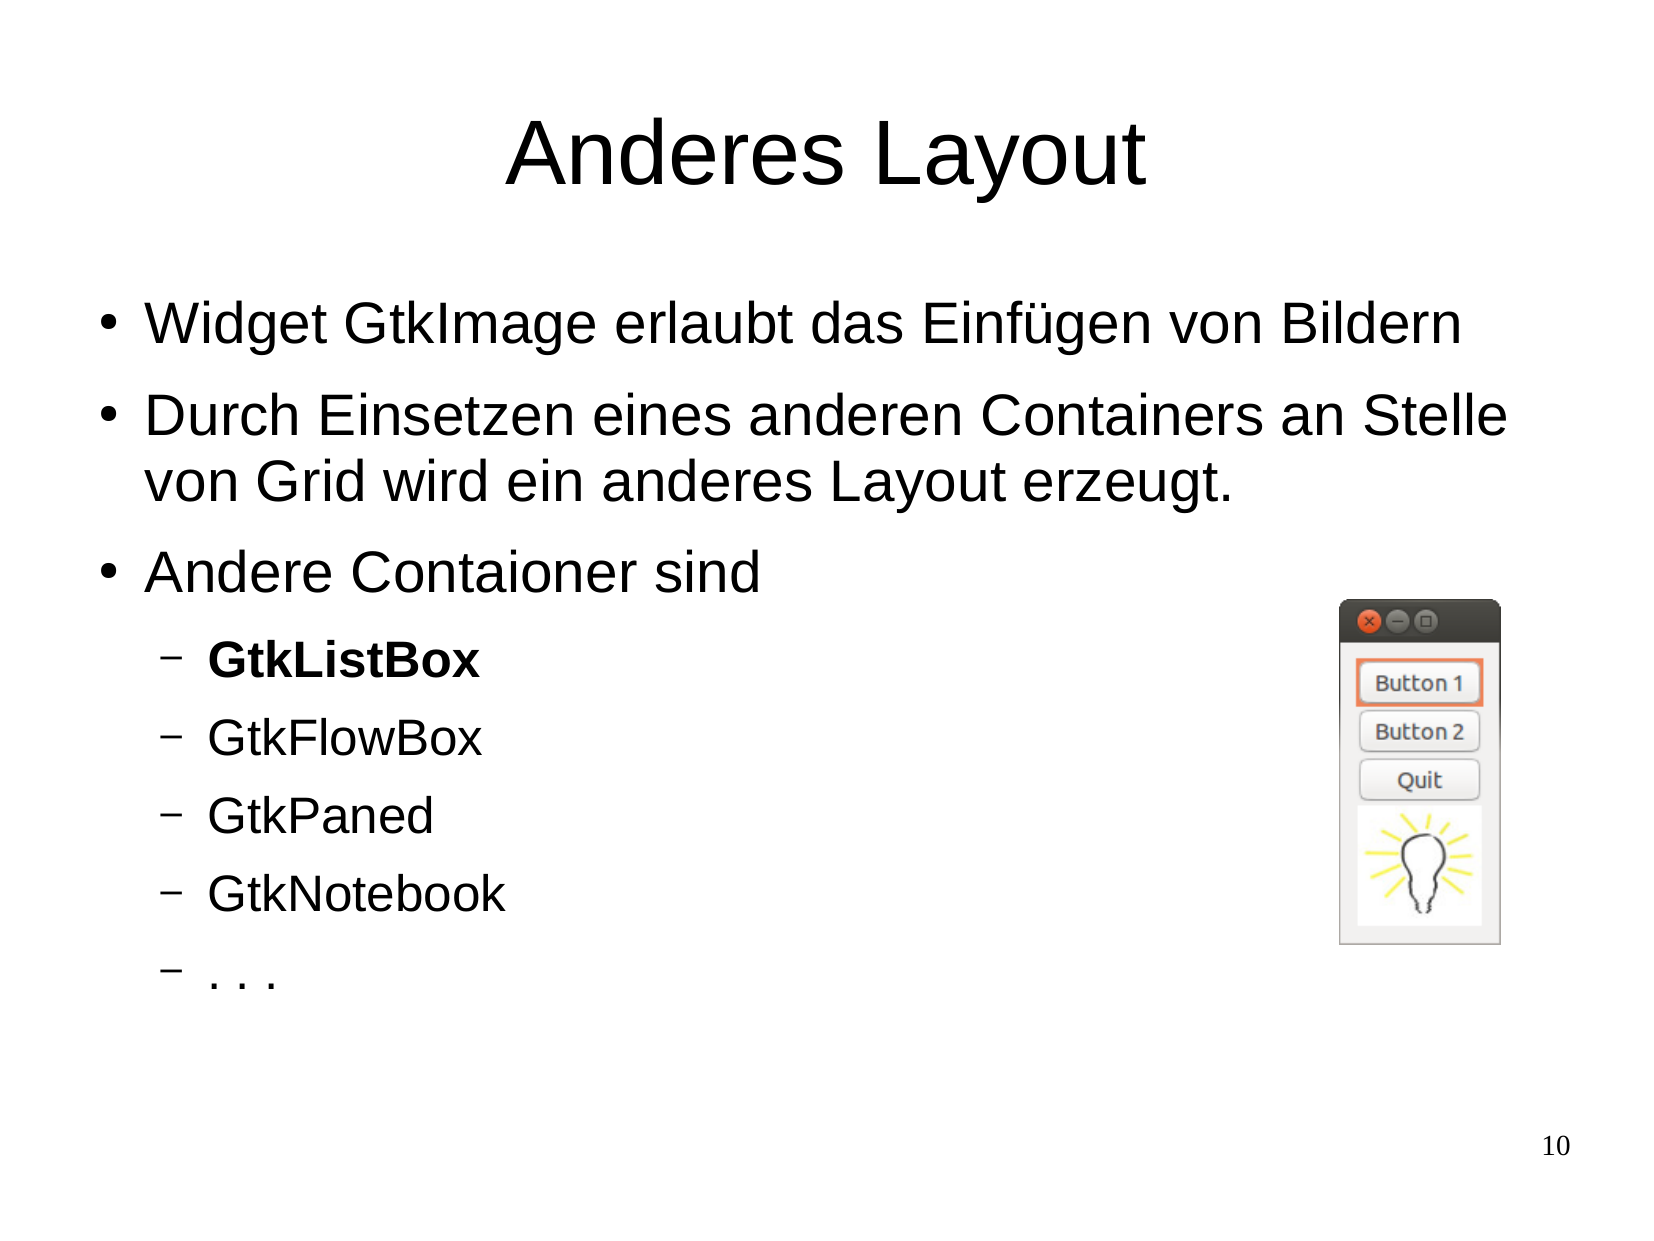

# Anderes Layout
Widget GtkImage erlaubt das Einfügen von Bildern
Durch Einsetzen eines anderen Containers an Stelle von Grid wird ein anderes Layout erzeugt.
Andere Contaioner sind
GtkListBox
GtkFlowBox
GtkPaned
GtkNotebook
. . .
10